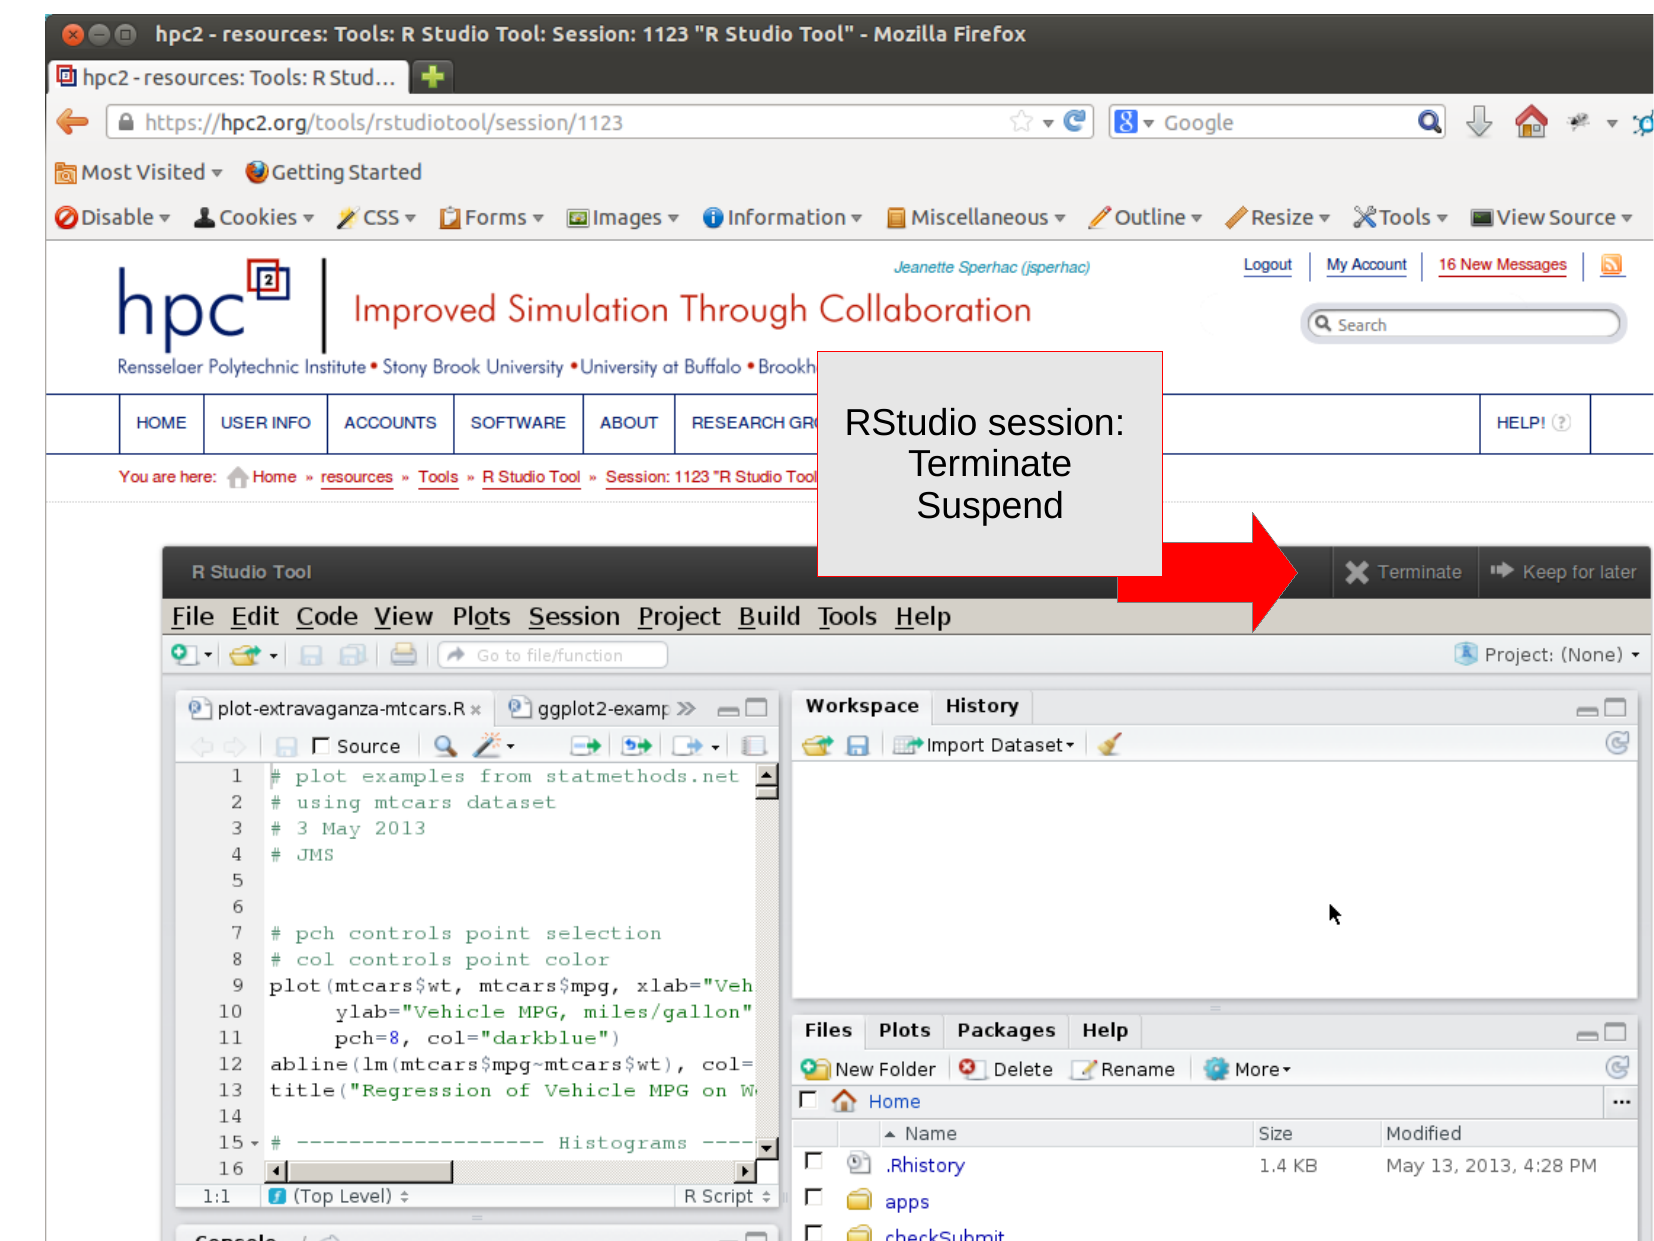

# hpc2 My Tools: R Studio Tool
RStudio session:
Terminate
Suspend